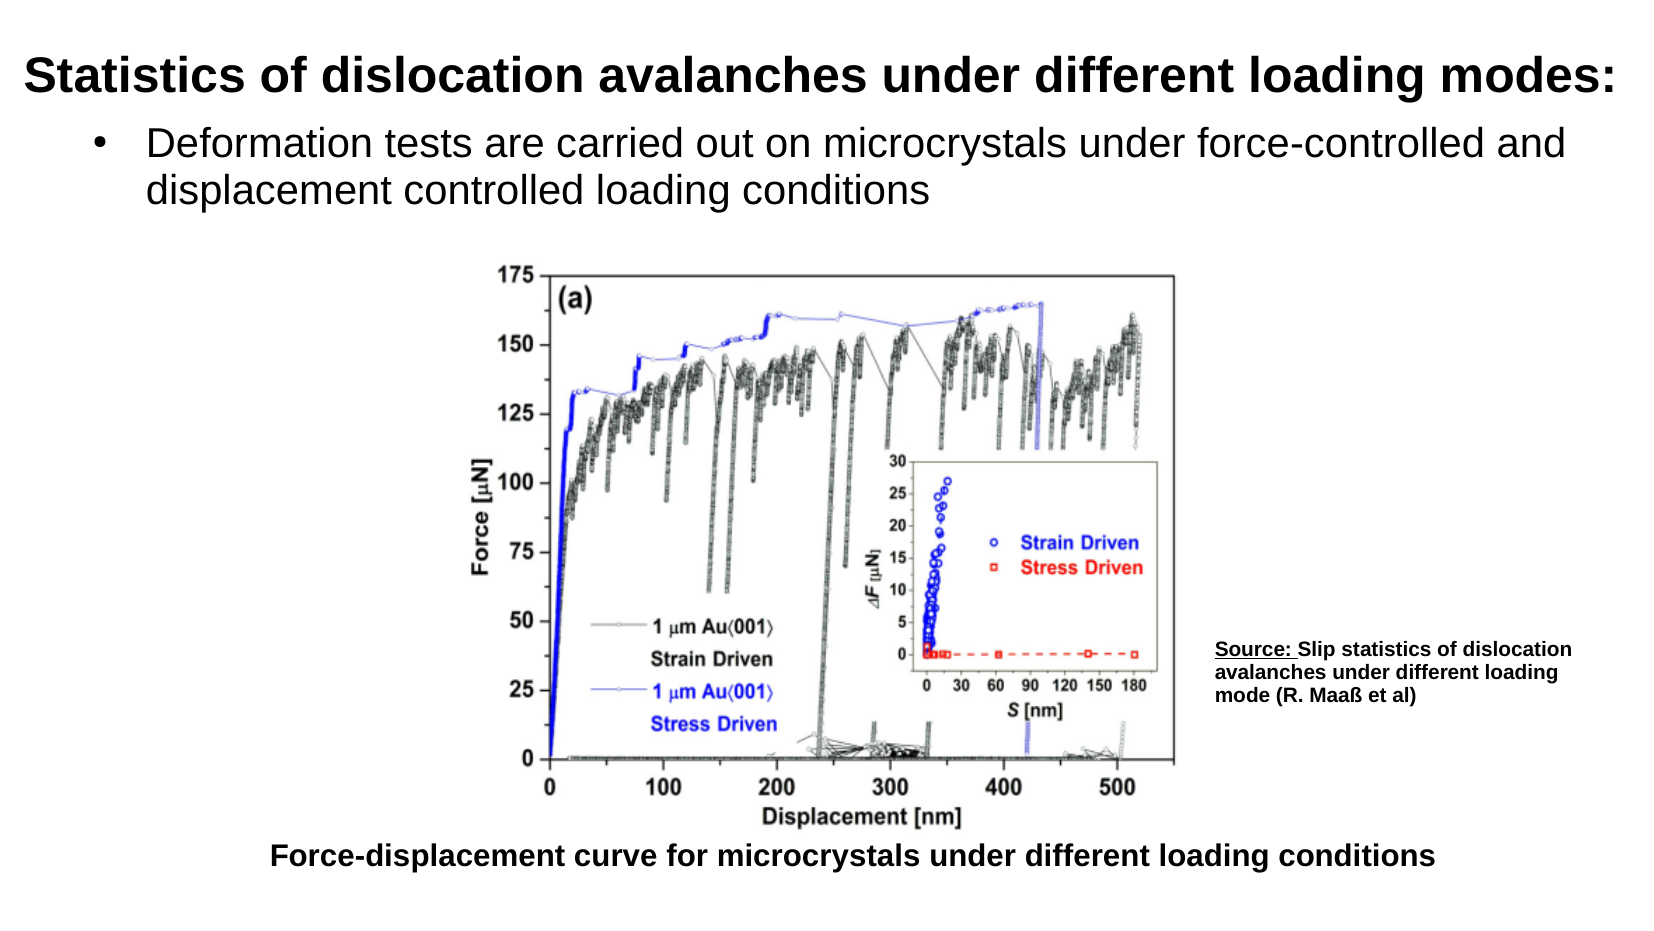

# Statistics of dislocation avalanches under different loading modes:
Deformation tests are carried out on microcrystals under force-controlled and displacement controlled loading conditions
Source: Slip statistics of dislocation avalanches under different loading mode (R. Maaß et al)
Force-displacement curve for microcrystals under different loading conditions